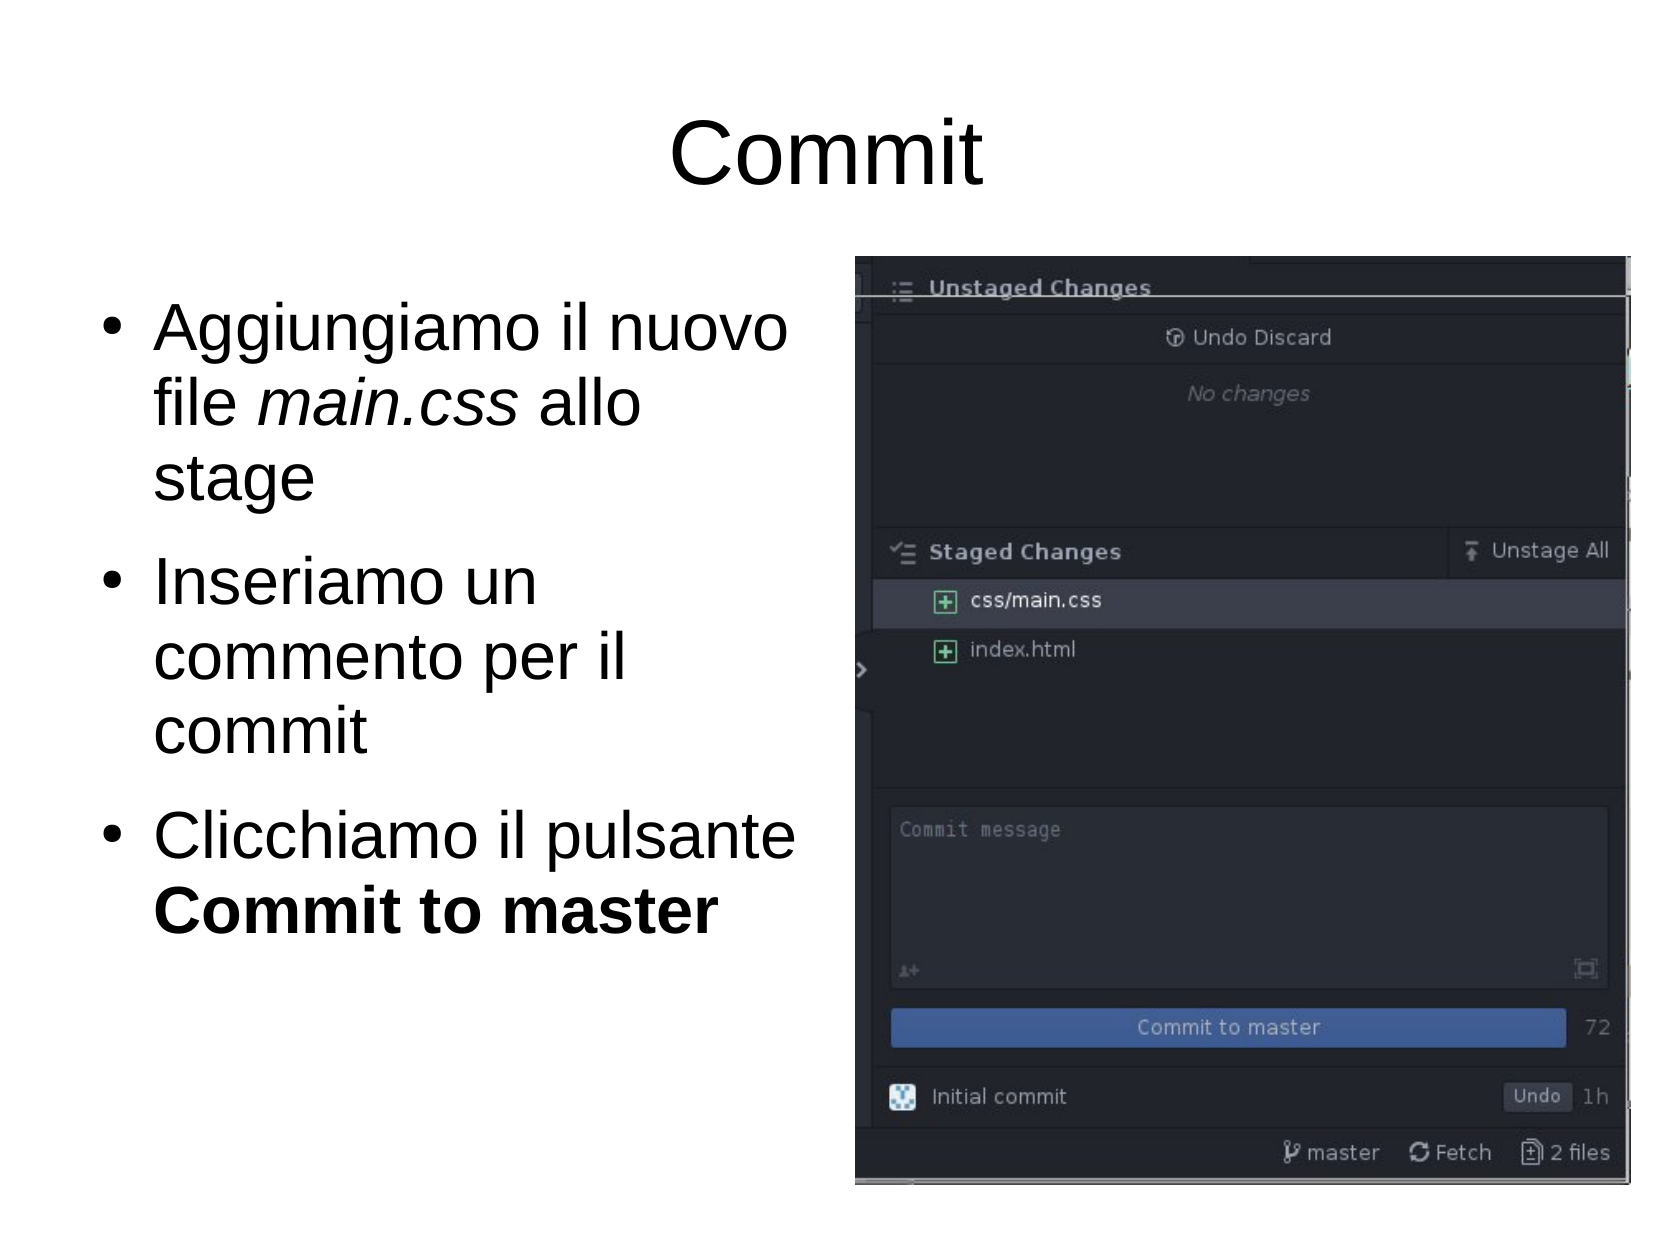

# Commit
Aggiungiamo il nuovo file main.css allo stage
Inseriamo un commento per il commit
Clicchiamo il pulsante Commit to master